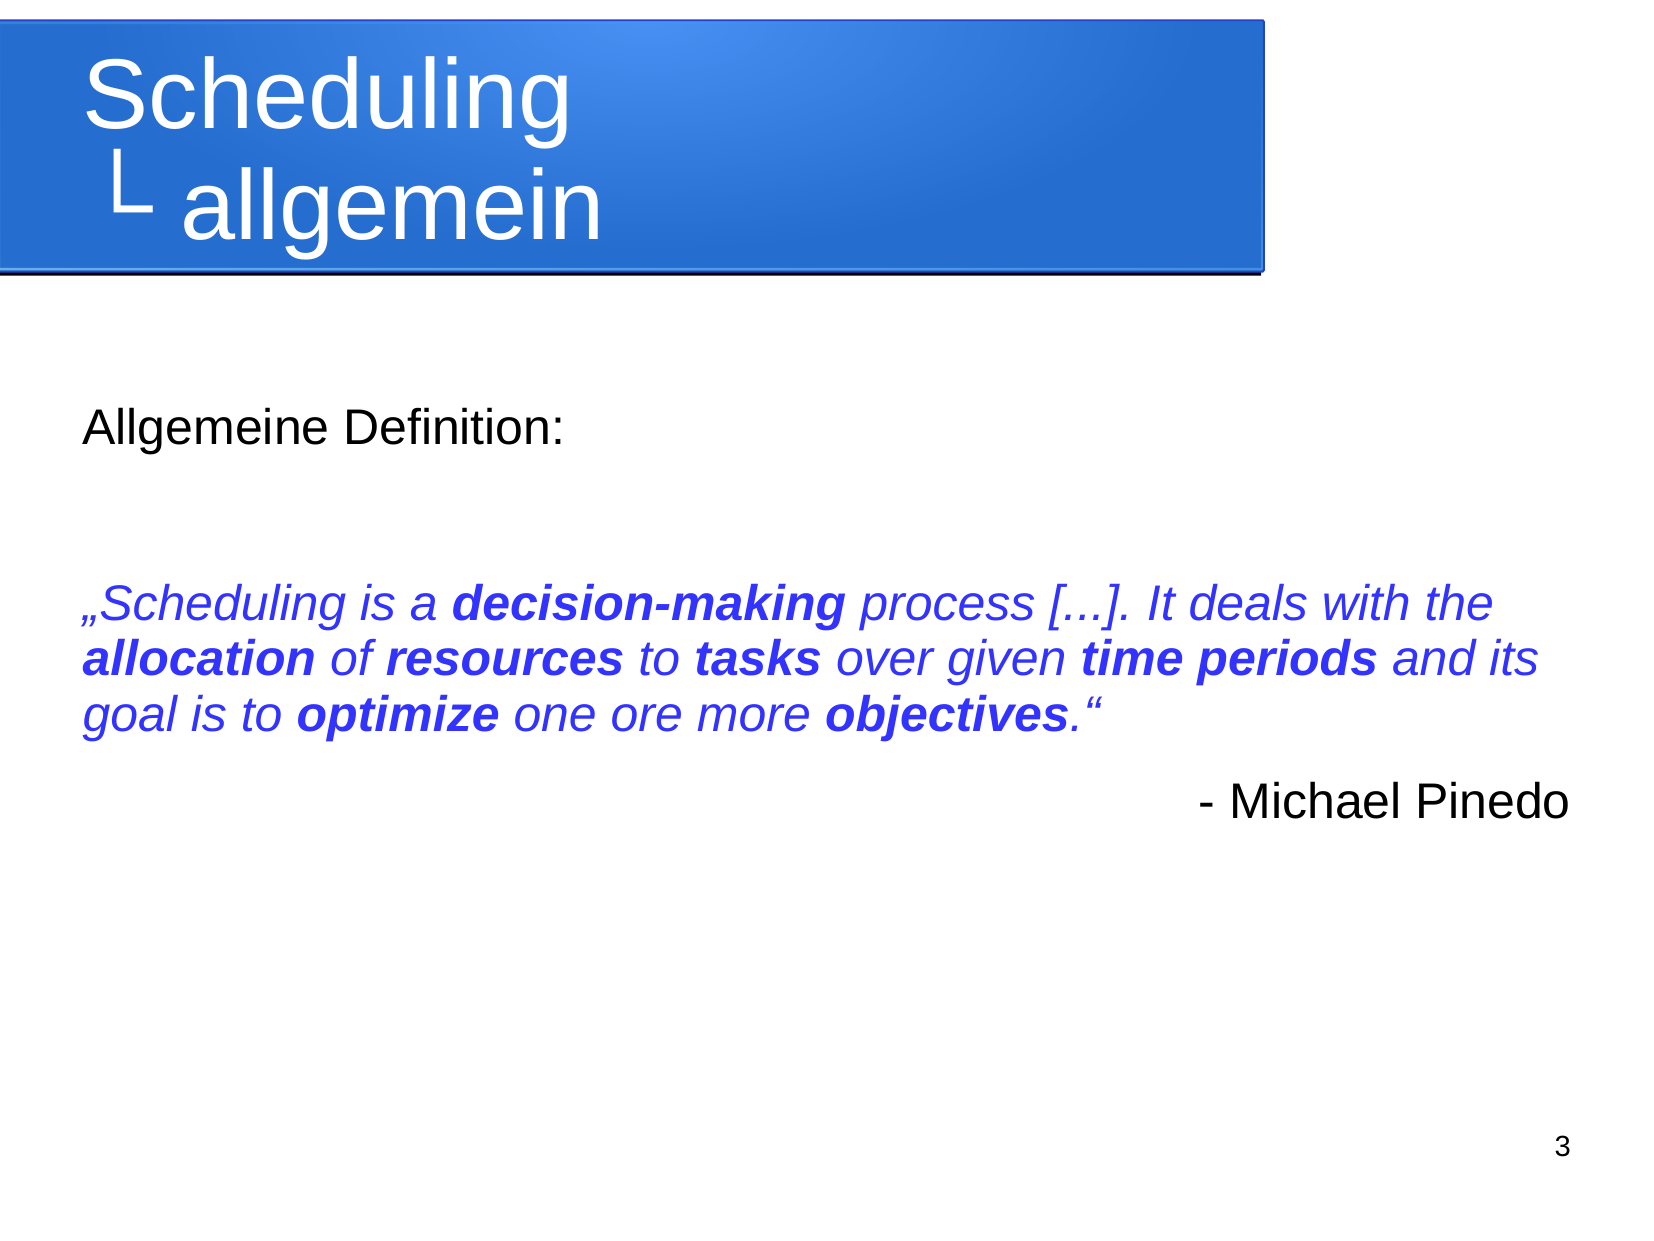

# Scheduling └ allgemein
Allgemeine Definition:
„Scheduling is a decision-making process [...]. It deals with the allocation of resources to tasks over given time periods and its goal is to optimize one ore more objectives.“
- Michael Pinedo
3